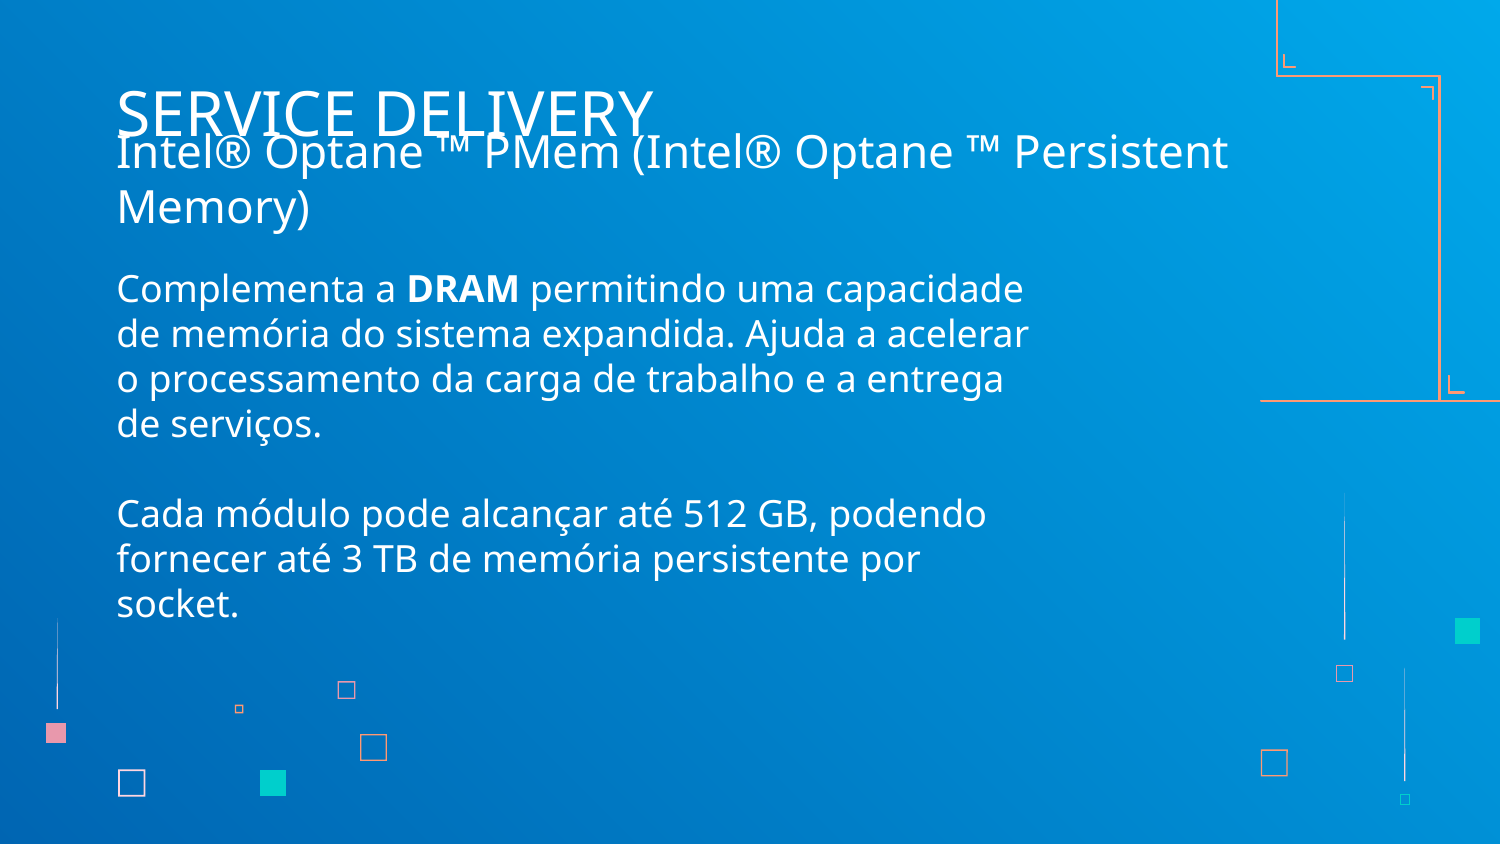

SERVICE DELIVERY
Intel® Optane ™ PMem (Intel® Optane ™ Persistent Memory)
# Complementa a DRAM permitindo uma capacidade de memória do sistema expandida. Ajuda a acelerar o processamento da carga de trabalho e a entrega de serviços.
Cada módulo pode alcançar até 512 GB, podendo fornecer até 3 TB de memória persistente por socket.